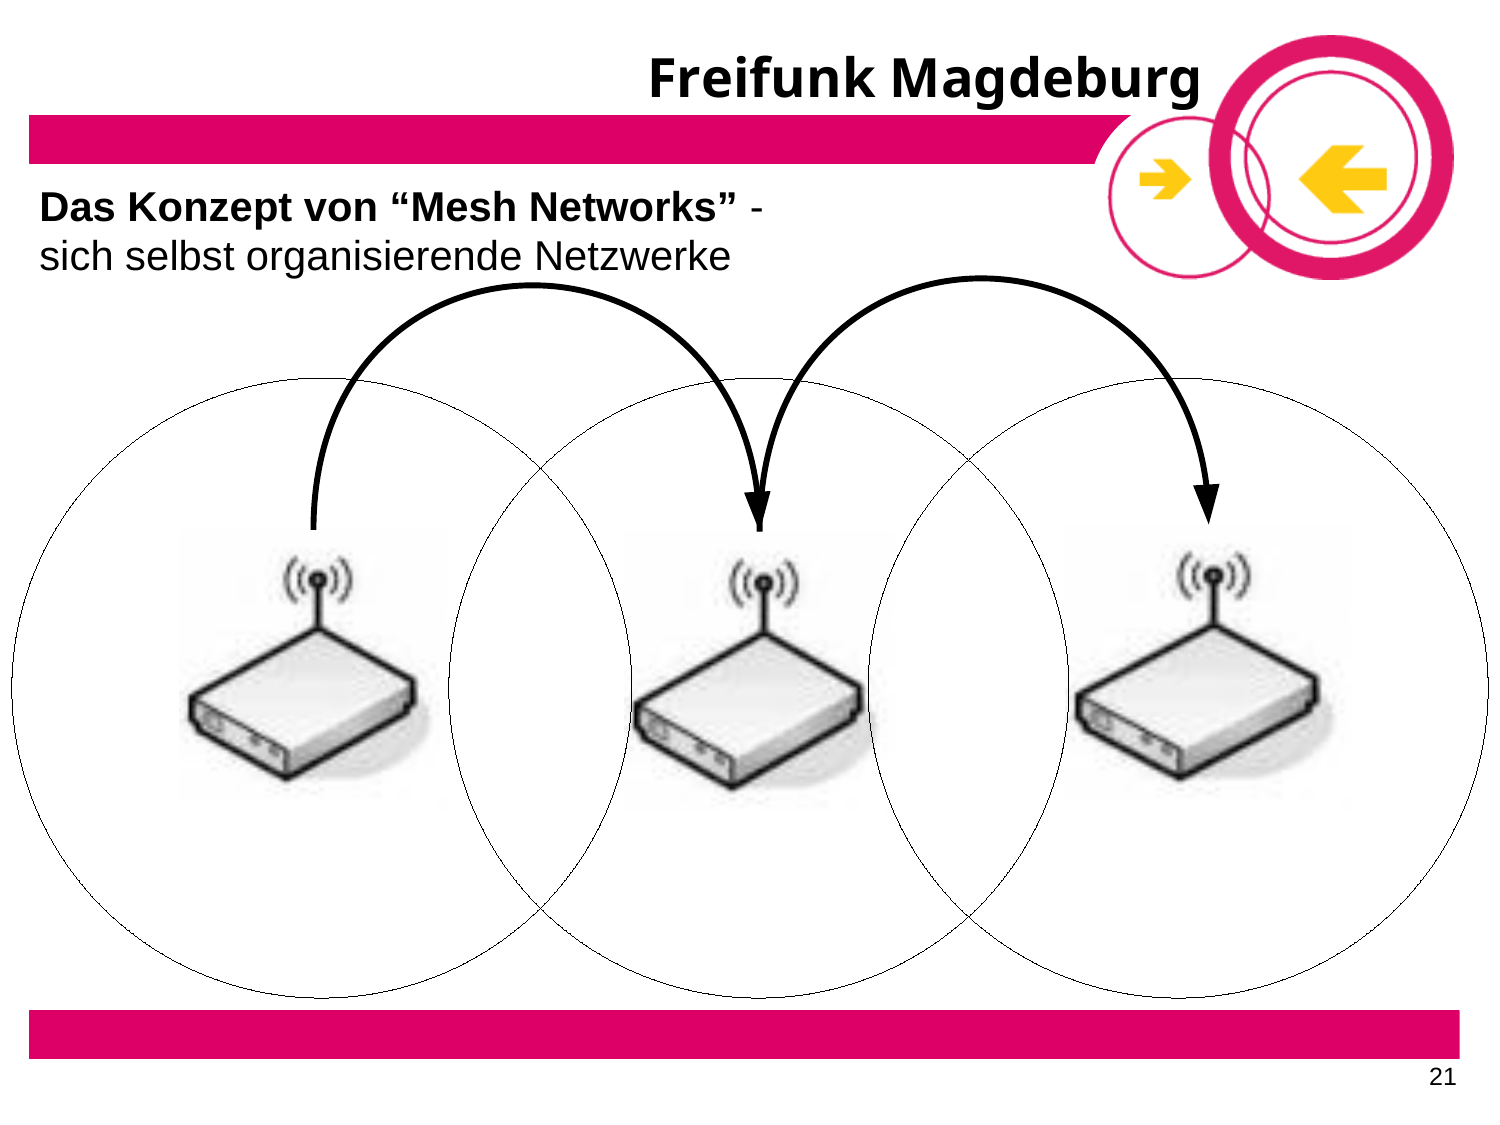

Das Konzept von “Mesh Networks” -
sich selbst organisierende Netzwerke
21